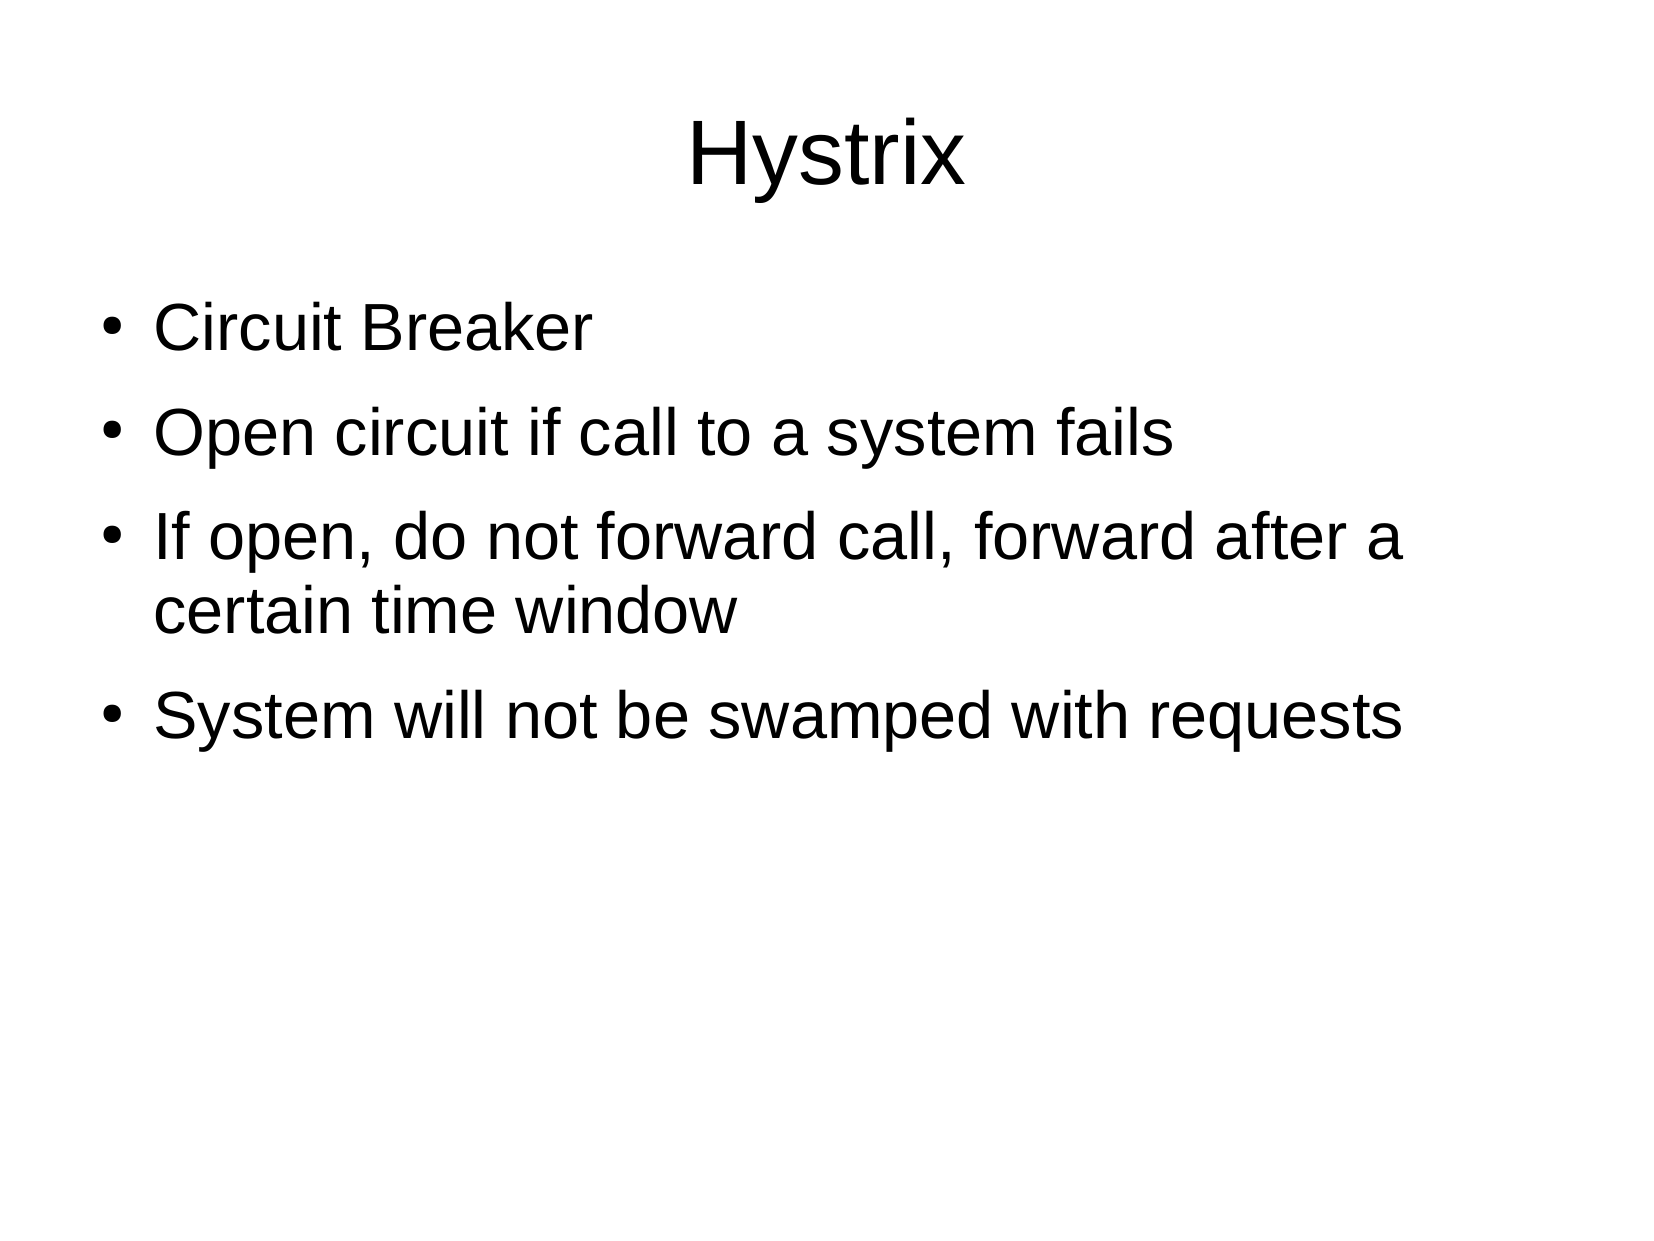

# Hystrix
Circuit Breaker
Open circuit if call to a system fails
If open, do not forward call, forward after a certain time window
System will not be swamped with requests